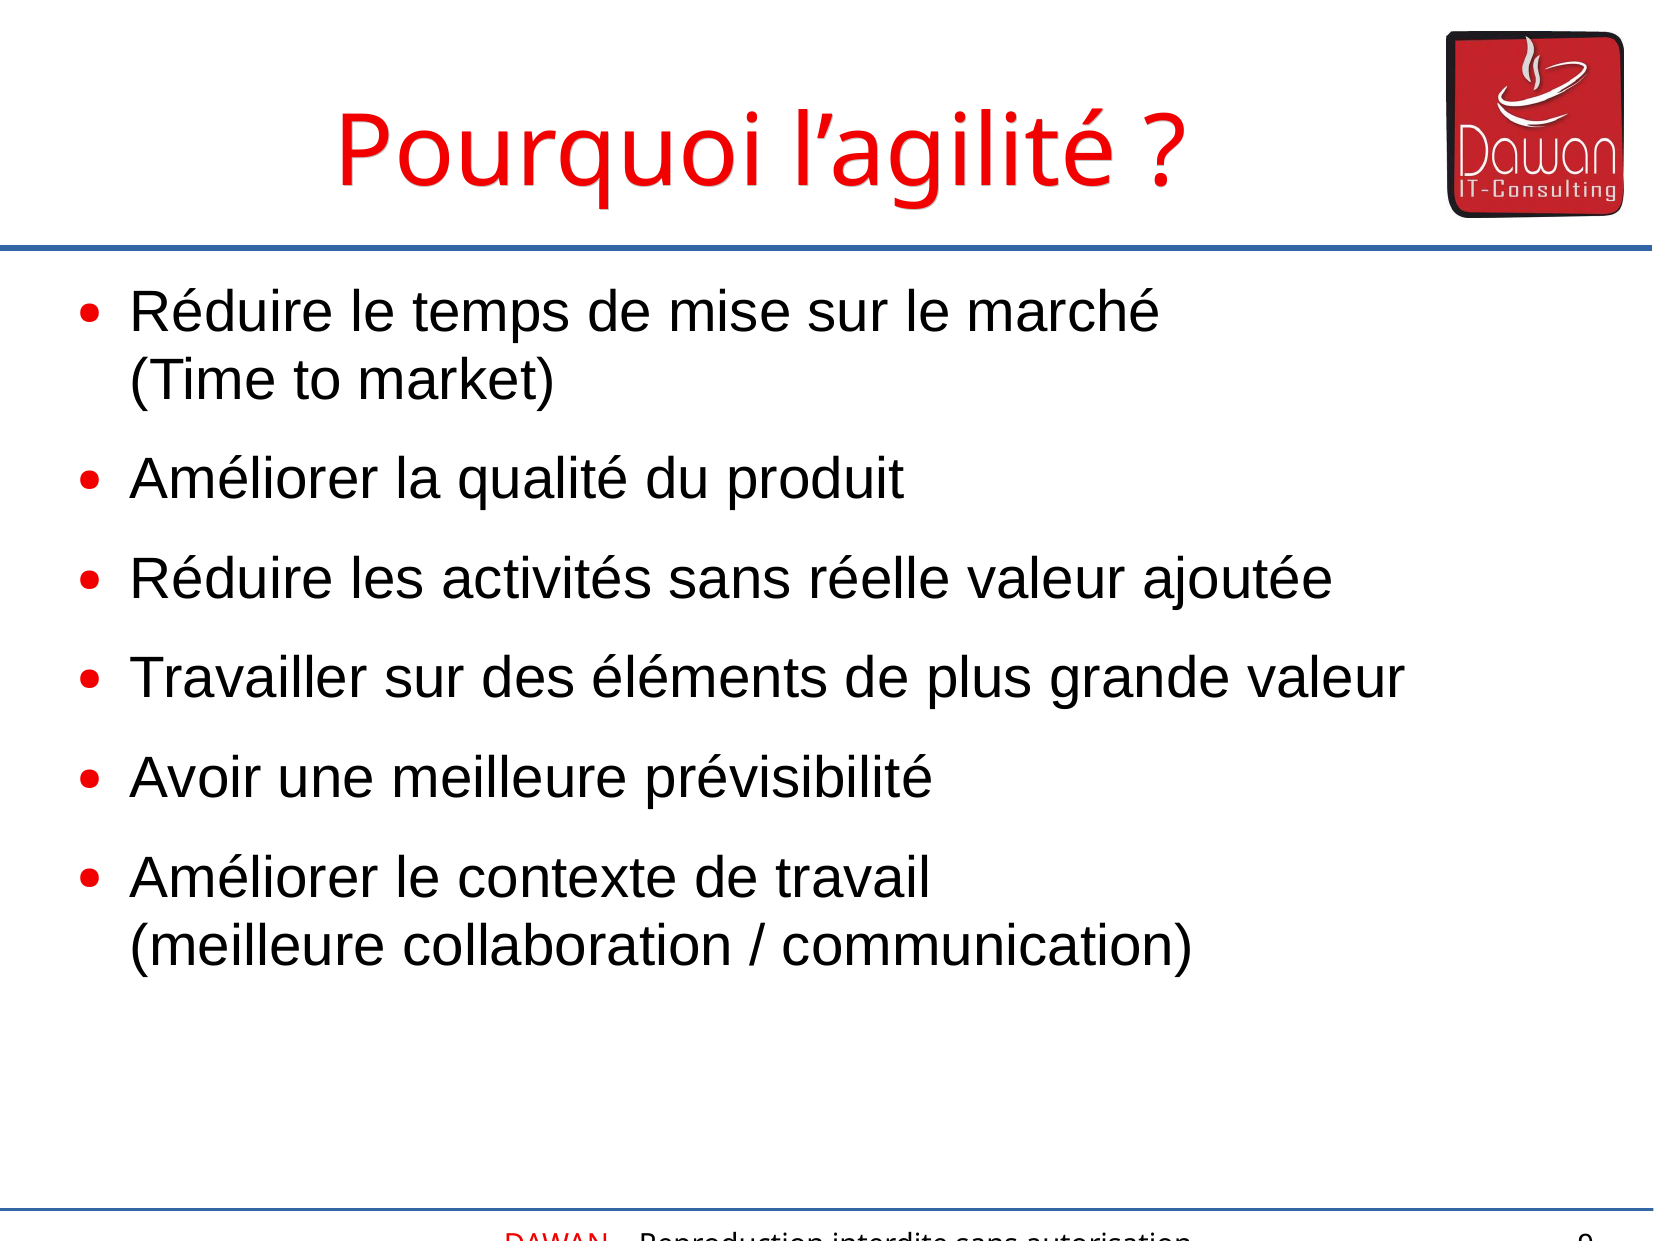

Pourquoi l’agilité ?
Pourquoi l’agilité ?
Réduire le temps de mise sur le marché
●
(Time to market)
Améliorer la qualité du produit
●
Réduire les activités sans réelle valeur ajoutée
●
Travailler sur des éléments de plus grande valeur
●
Avoir une meilleure prévisibilité
●
Améliorer le contexte de travail
●
(meilleure collaboration / communication)
DAWAN – Reproduction interdite sans autorisation
9